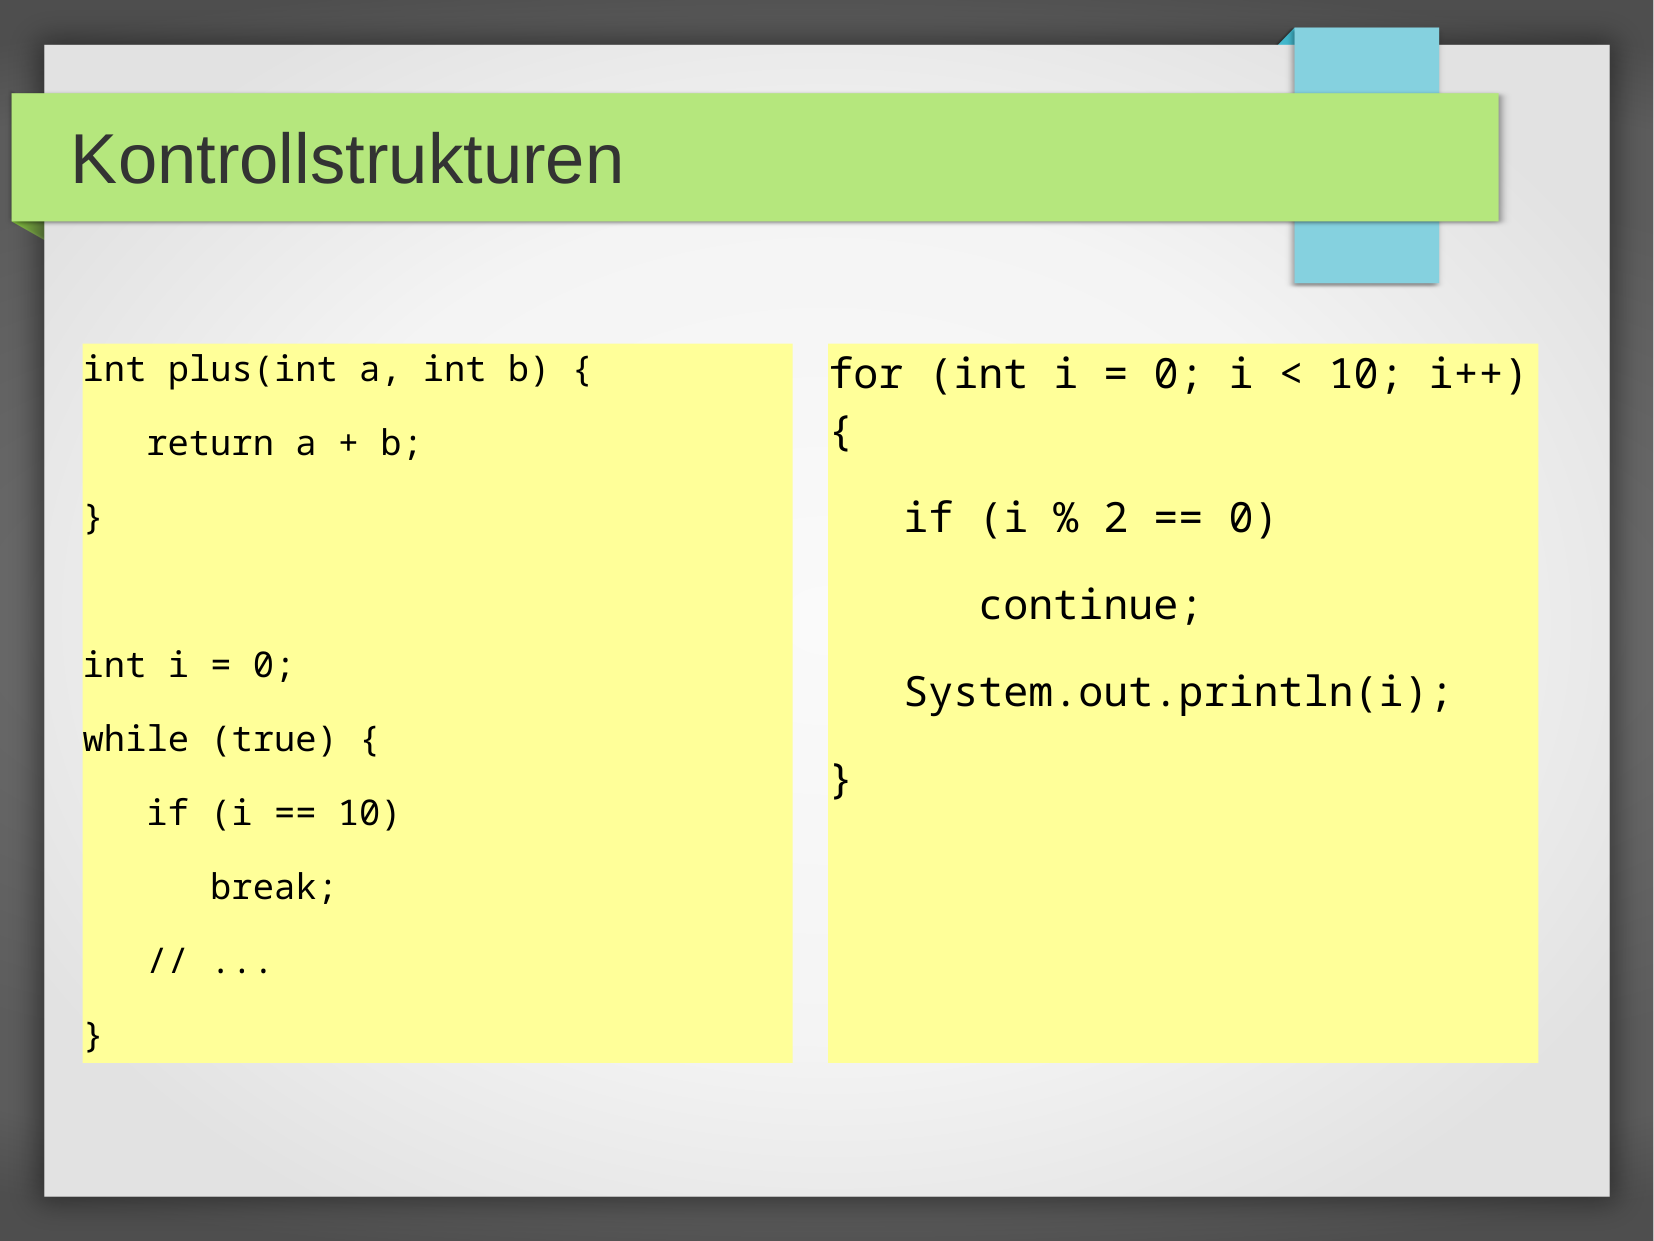

# Kontrollstrukturen
int plus(int a, int b) {
 	return a + b;
}
int i = 0;
while (true) {
 	if (i == 10)
 		 	break;
 	// ...
}
for (int i = 0; i < 10; i++) {
 	if (i % 2 == 0)
 		continue;
 	System.out.println(i);
}